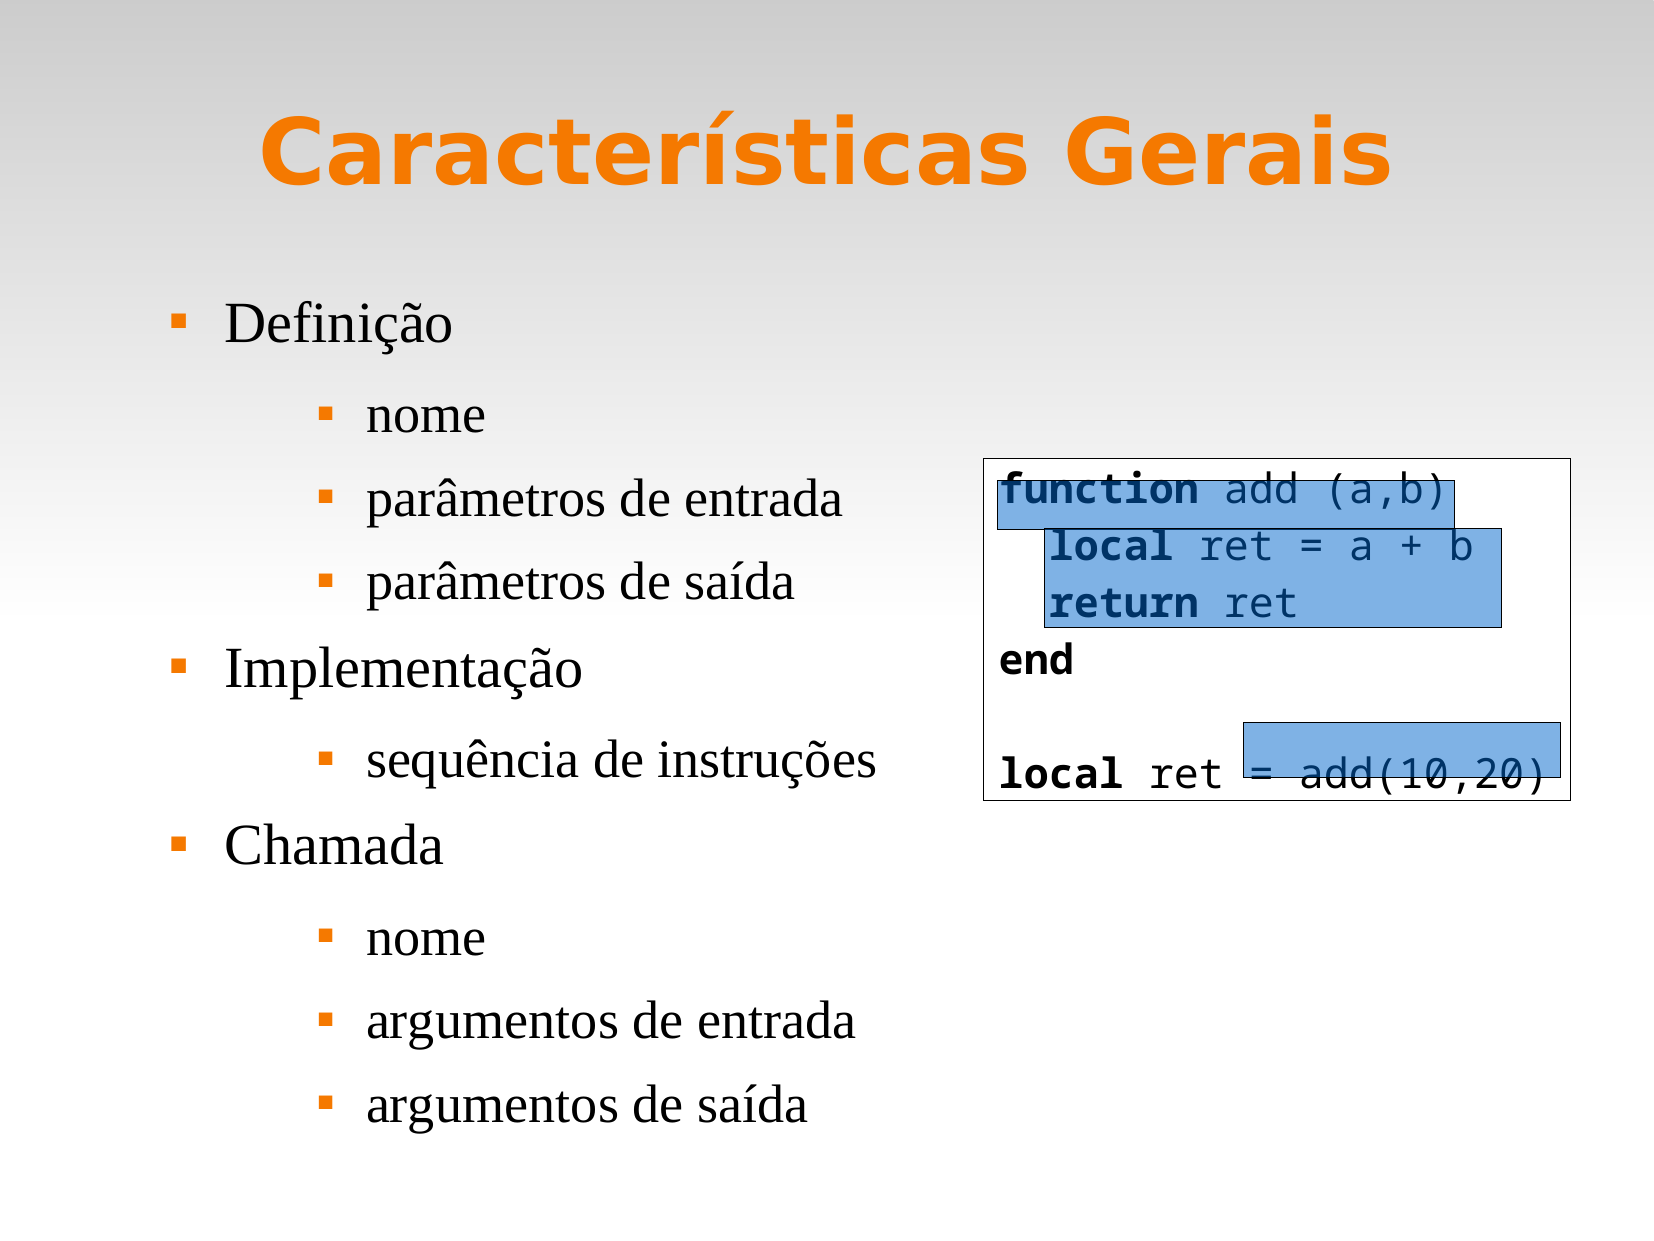

# Características Gerais
Definição
nome
parâmetros de entrada
parâmetros de saída
Implementação
sequência de instruções
Chamada
nome
argumentos de entrada
argumentos de saída
function add (a,b)
 local ret = a + b
 return ret
end
local ret = add(10,20)